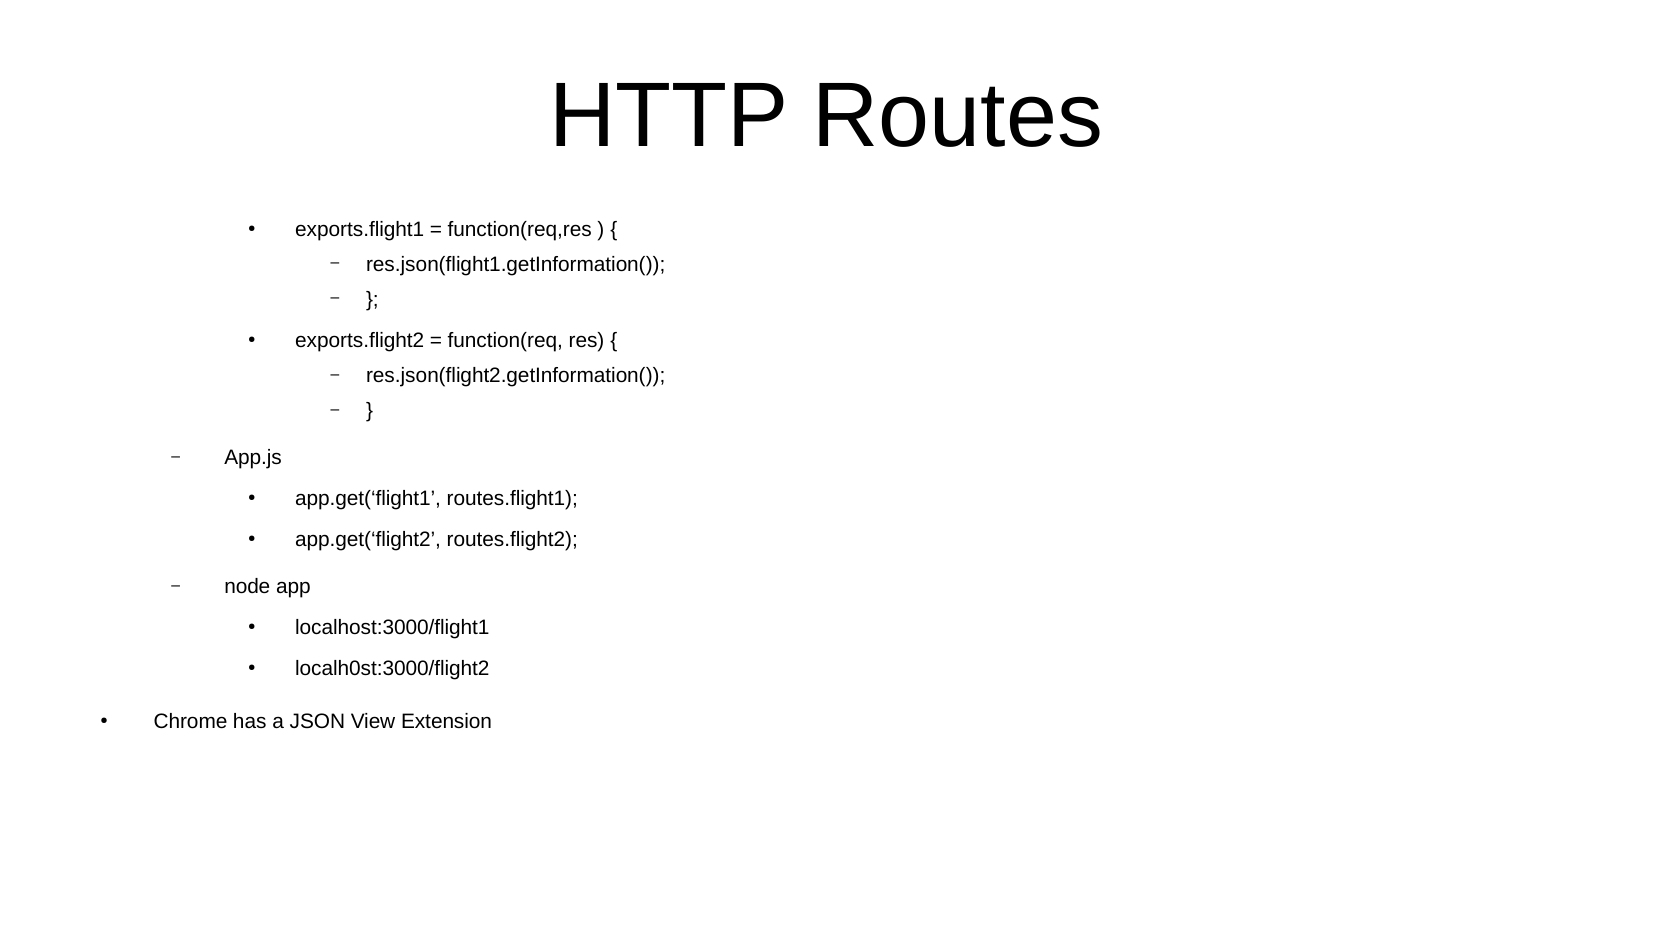

# HTTP Routes
exports.flight1 = function(req,res ) {
res.json(flight1.getInformation());
};
exports.flight2 = function(req, res) {
res.json(flight2.getInformation());
}
App.js
app.get(‘flight1’, routes.flight1);
app.get(‘flight2’, routes.flight2);
node app
localhost:3000/flight1
localh0st:3000/flight2
Chrome has a JSON View Extension